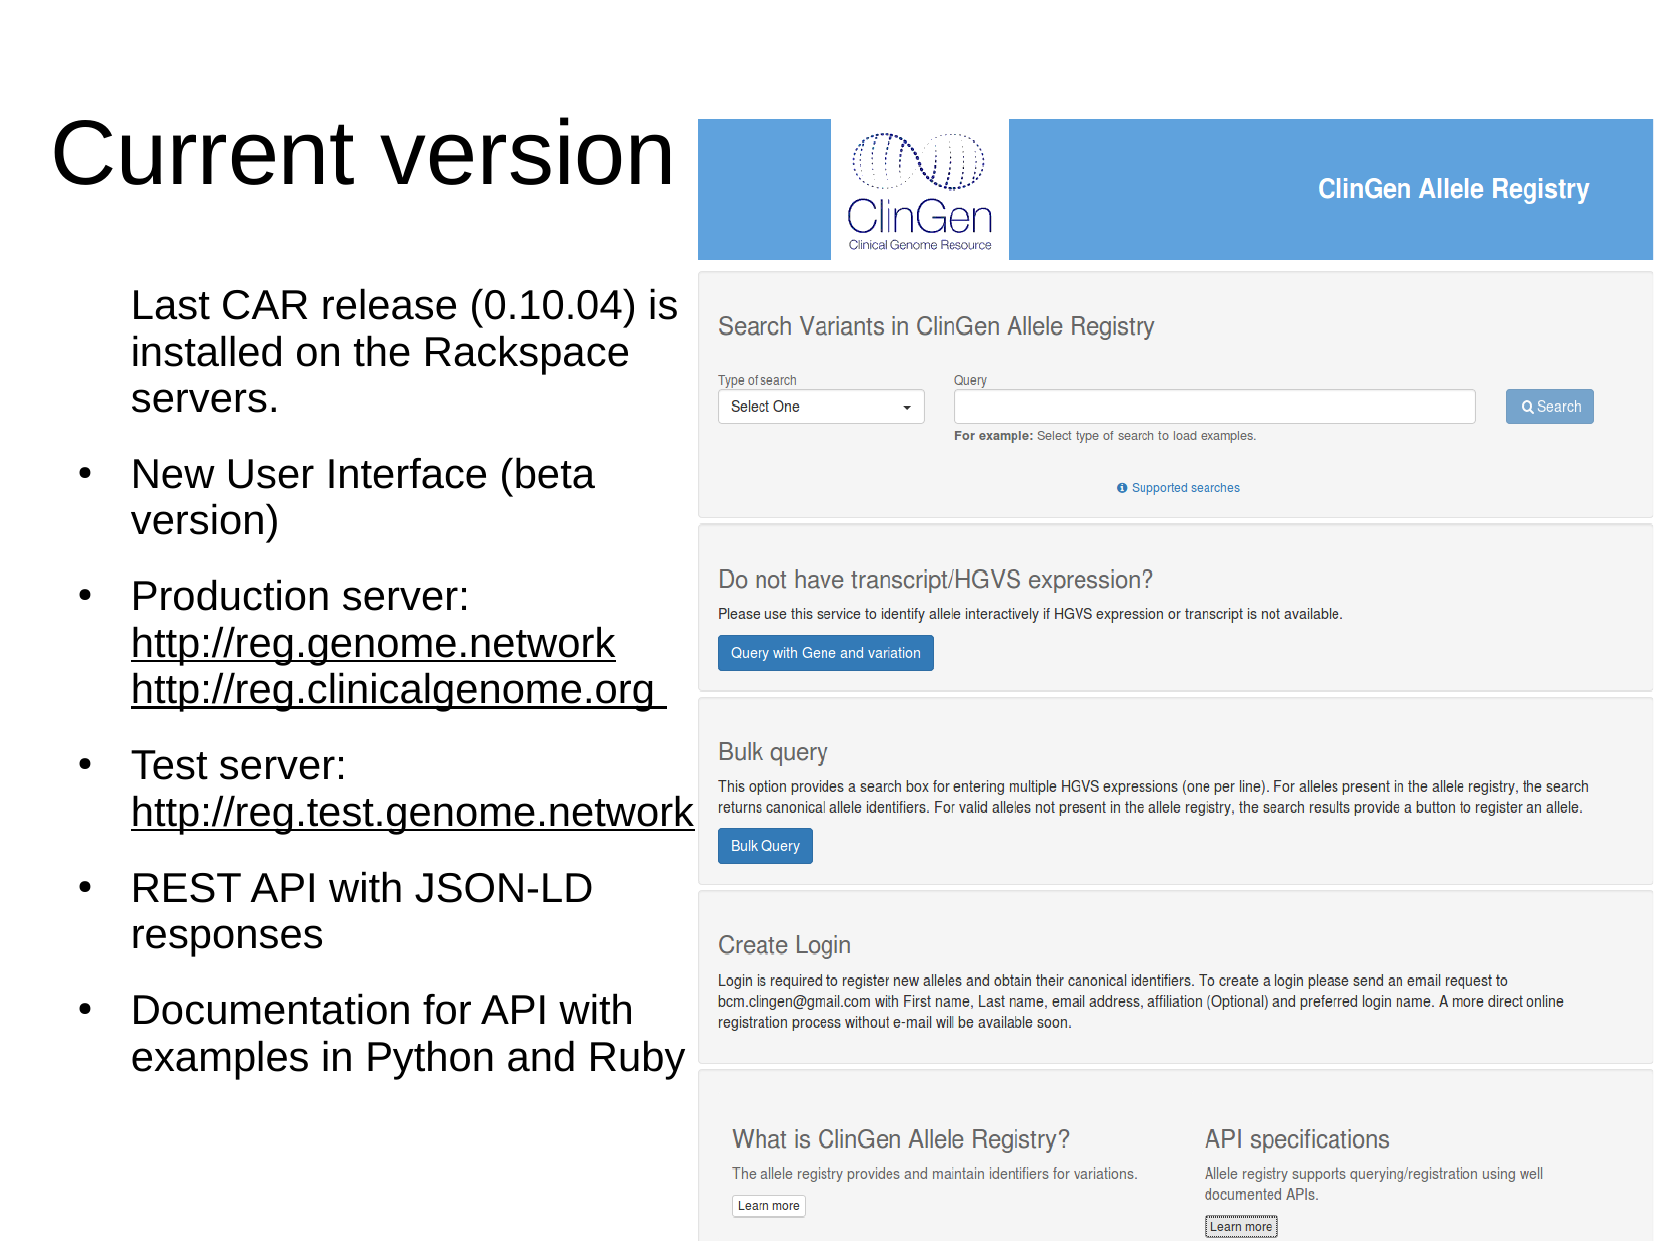

# Current version
Last CAR release (0.10.04) is installed on the Rackspace servers.
New User Interface (beta version)
Production server: http://reg.genome.network http://reg.clinicalgenome.org
Test server: http://reg.test.genome.network
REST API with JSON-LD responses
Documentation for API with examples in Python and Ruby
2